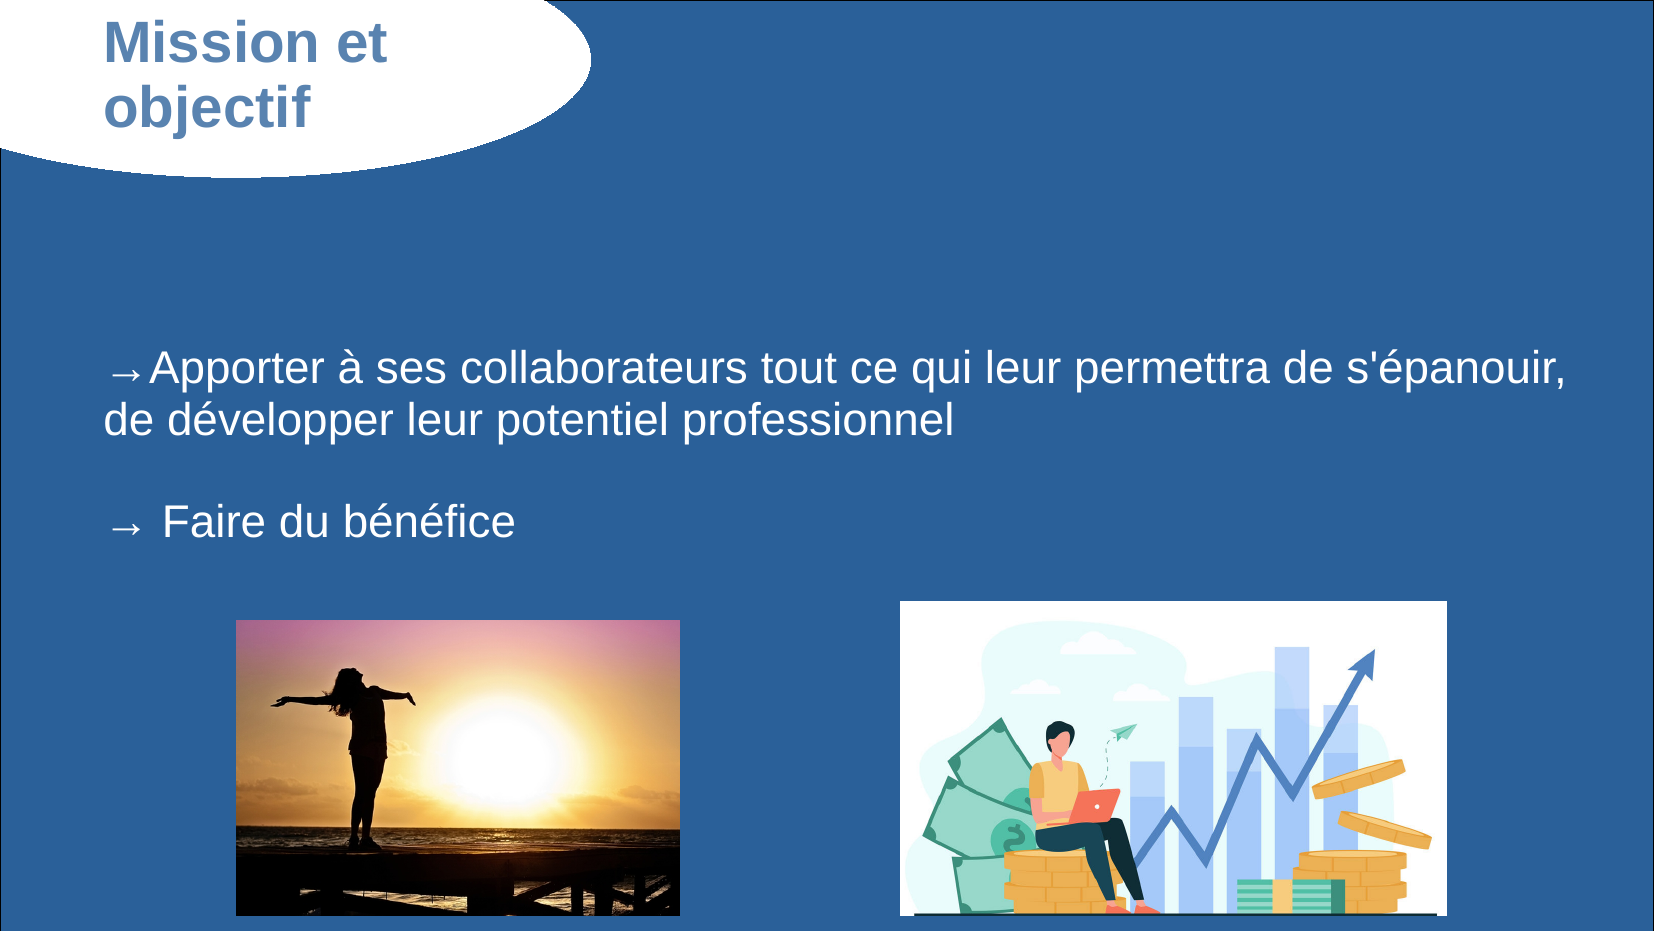

Mission et
objectif
→Apporter à ses collaborateurs tout ce qui leur permettra de s'épanouir, de développer leur potentiel professionnel
→ Faire du bénéfice